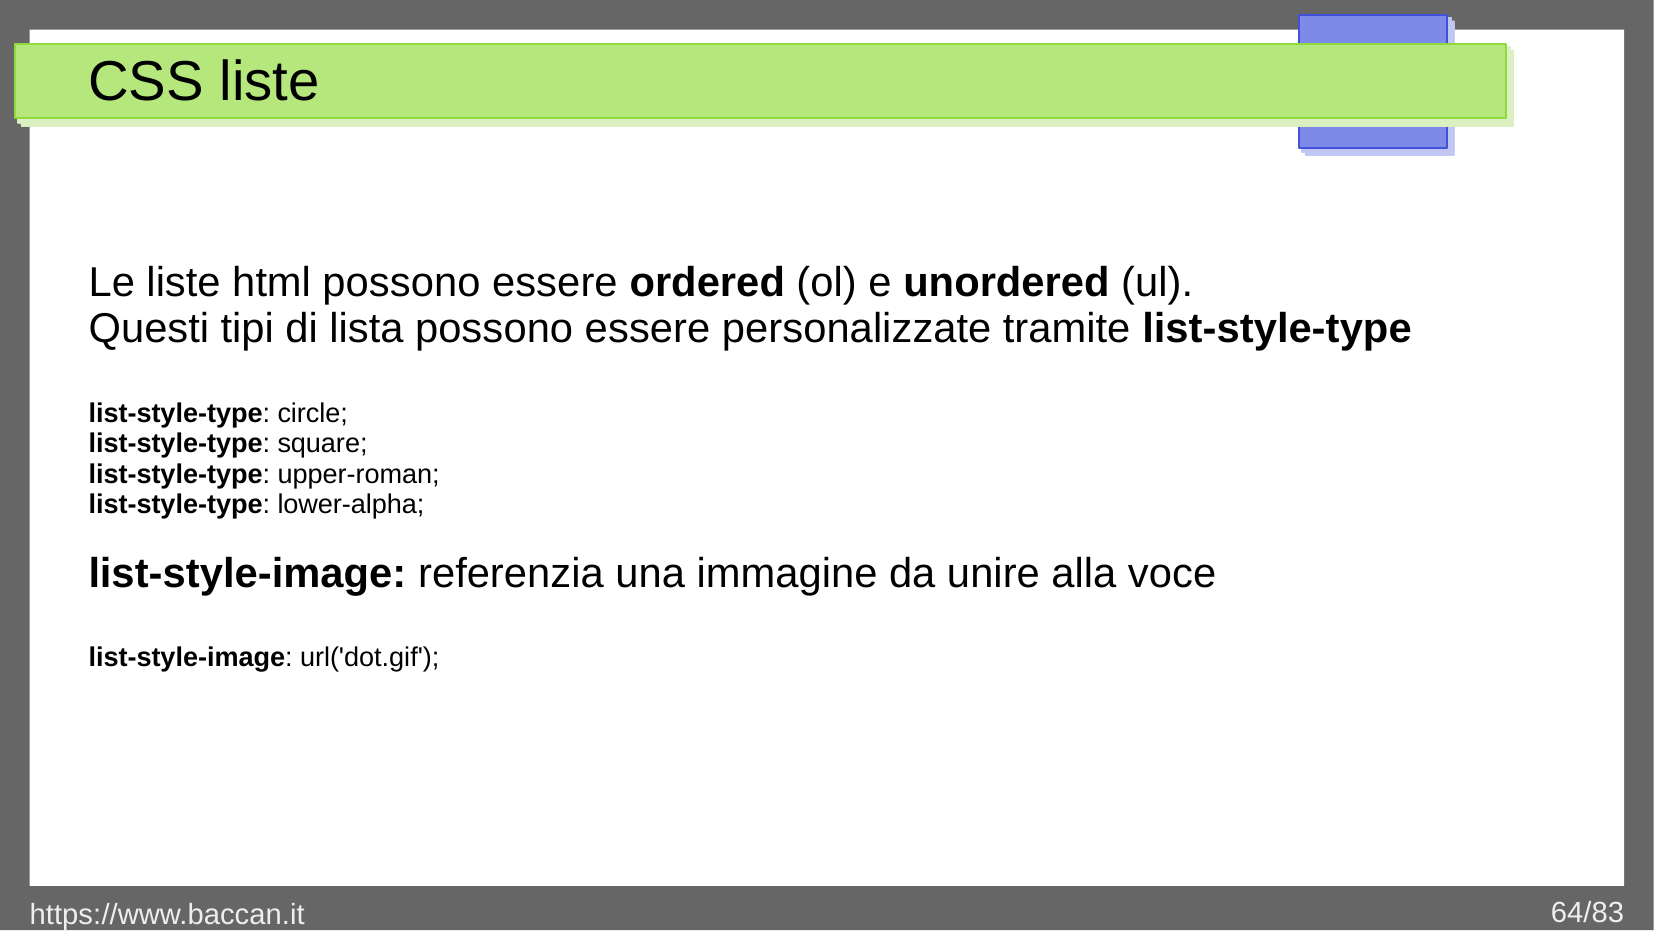

# CSS liste
Le liste html possono essere ordered (ol) e unordered (ul).
Questi tipi di lista possono essere personalizzate tramite list-style-type
list-style-type: circle;
list-style-type: square;
list-style-type: upper-roman;
list-style-type: lower-alpha;
list-style-image: referenzia una immagine da unire alla voce
list-style-image: url('dot.gif');
64
https://www.baccan.it